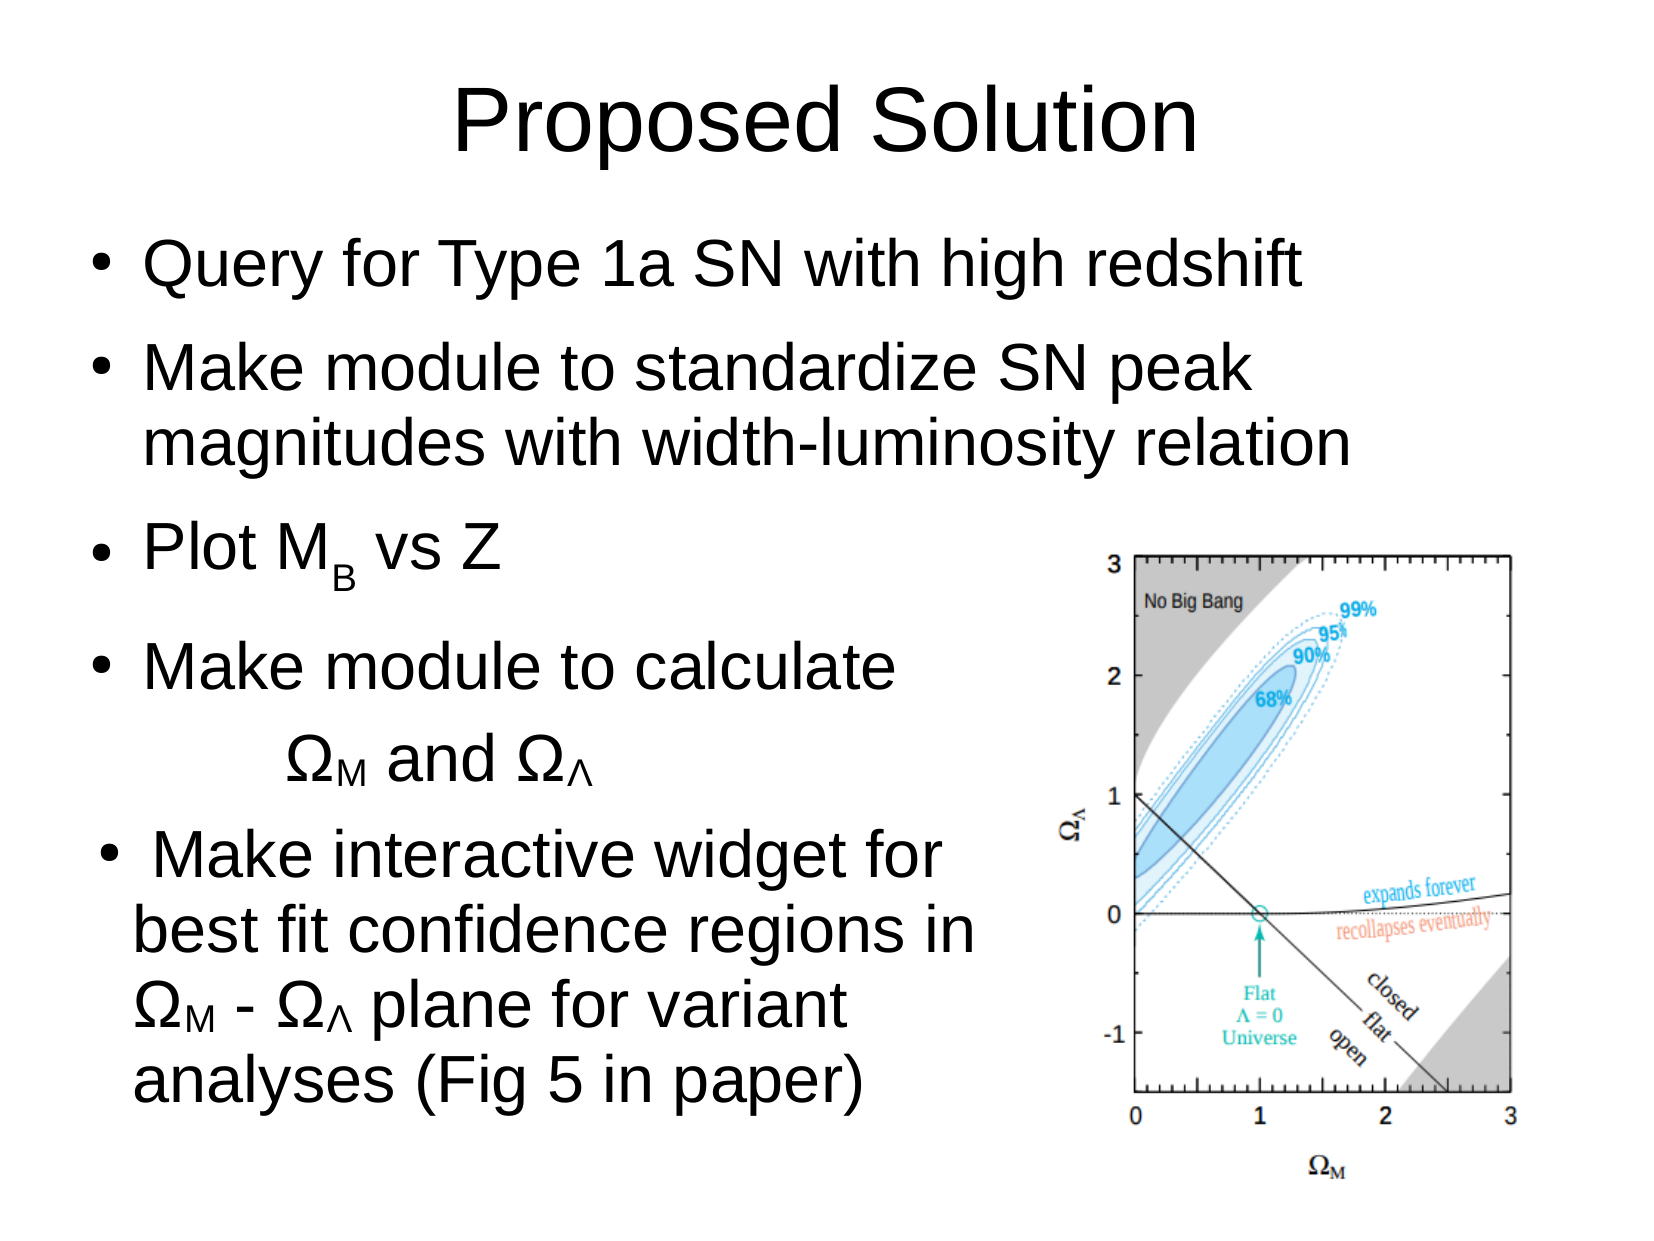

# Proposed Solution
Query for Type 1a SN with high redshift
Make module to standardize SN peak magnitudes with width-luminosity relation
Plot MB vs Z
Make module to calculate
ΩM and ΩΛ
 Make interactive widget for best fit confidence regions in ΩM - ΩΛ plane for variant analyses (Fig 5 in paper)